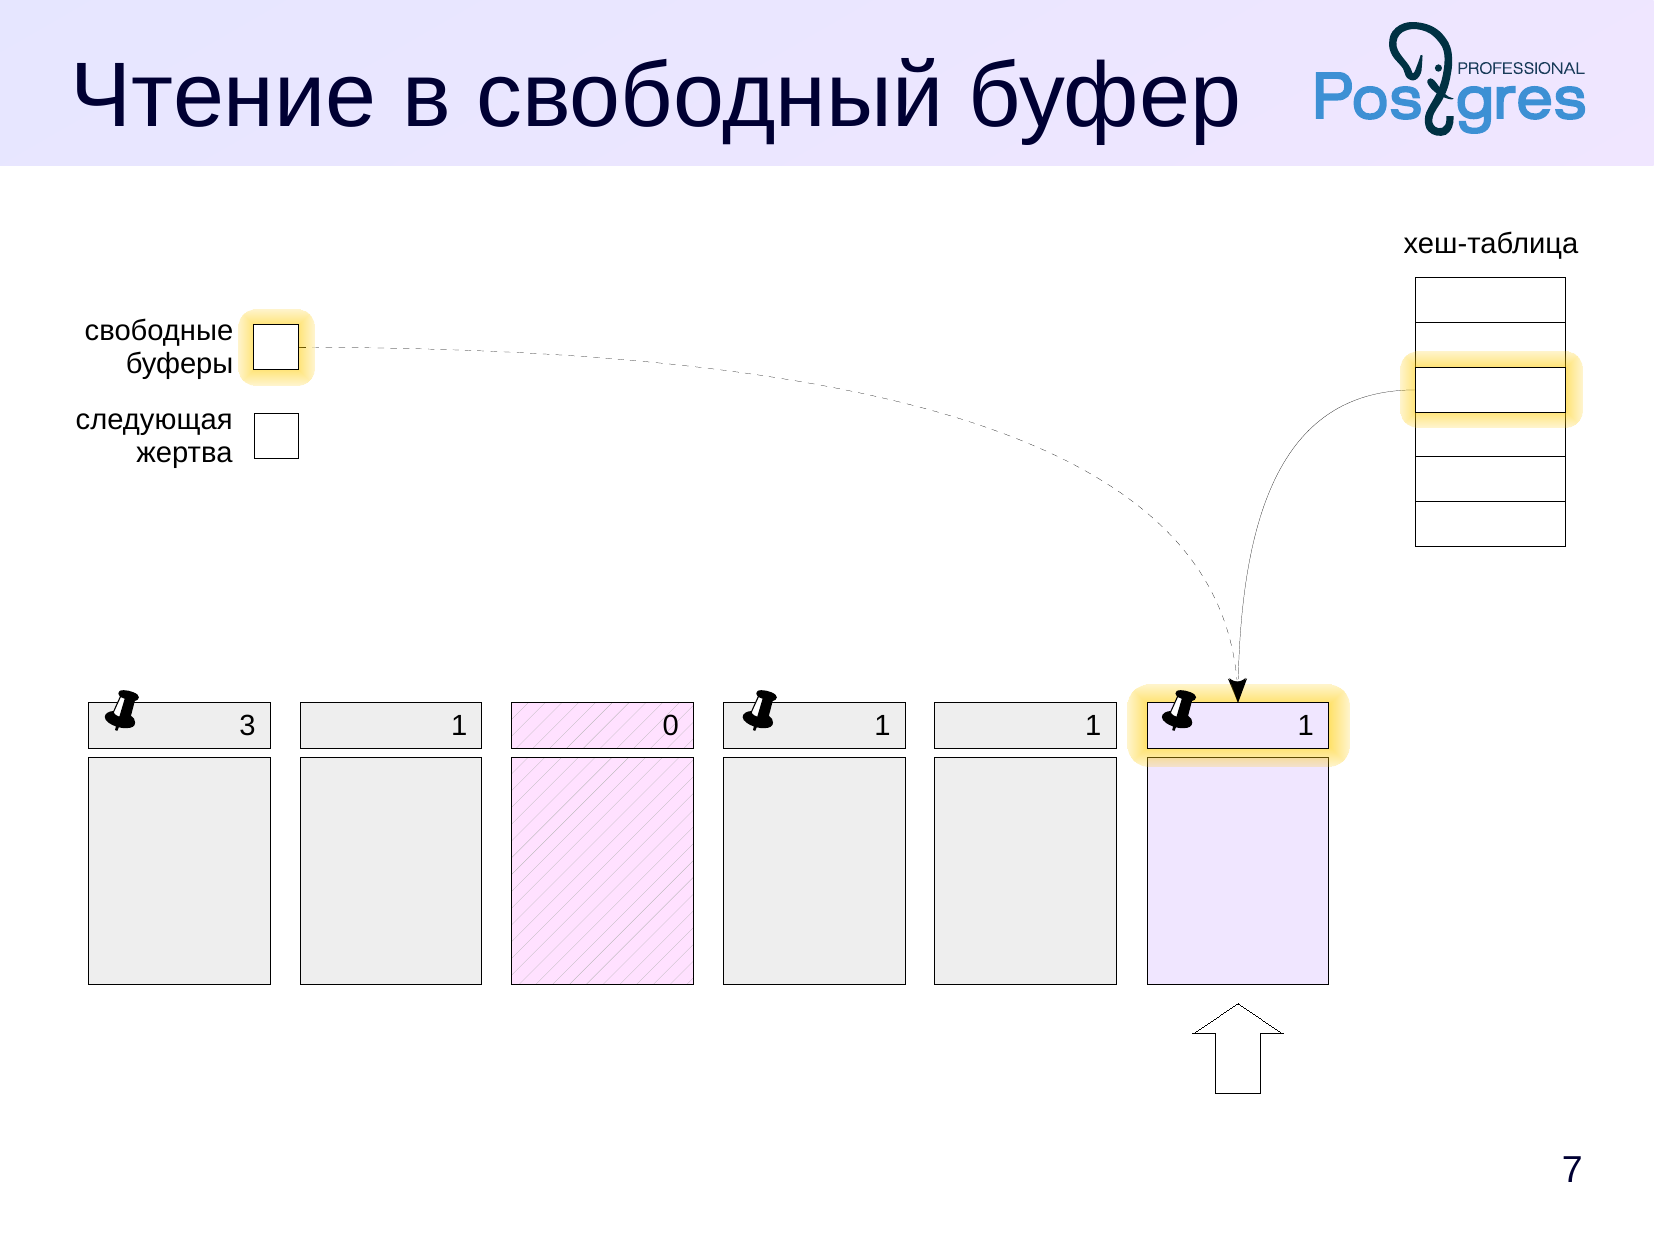

# Чтение в свободный буфер
хеш-таблица
свободные
буферы
следующая
жертва
1
0
1
3
1
1